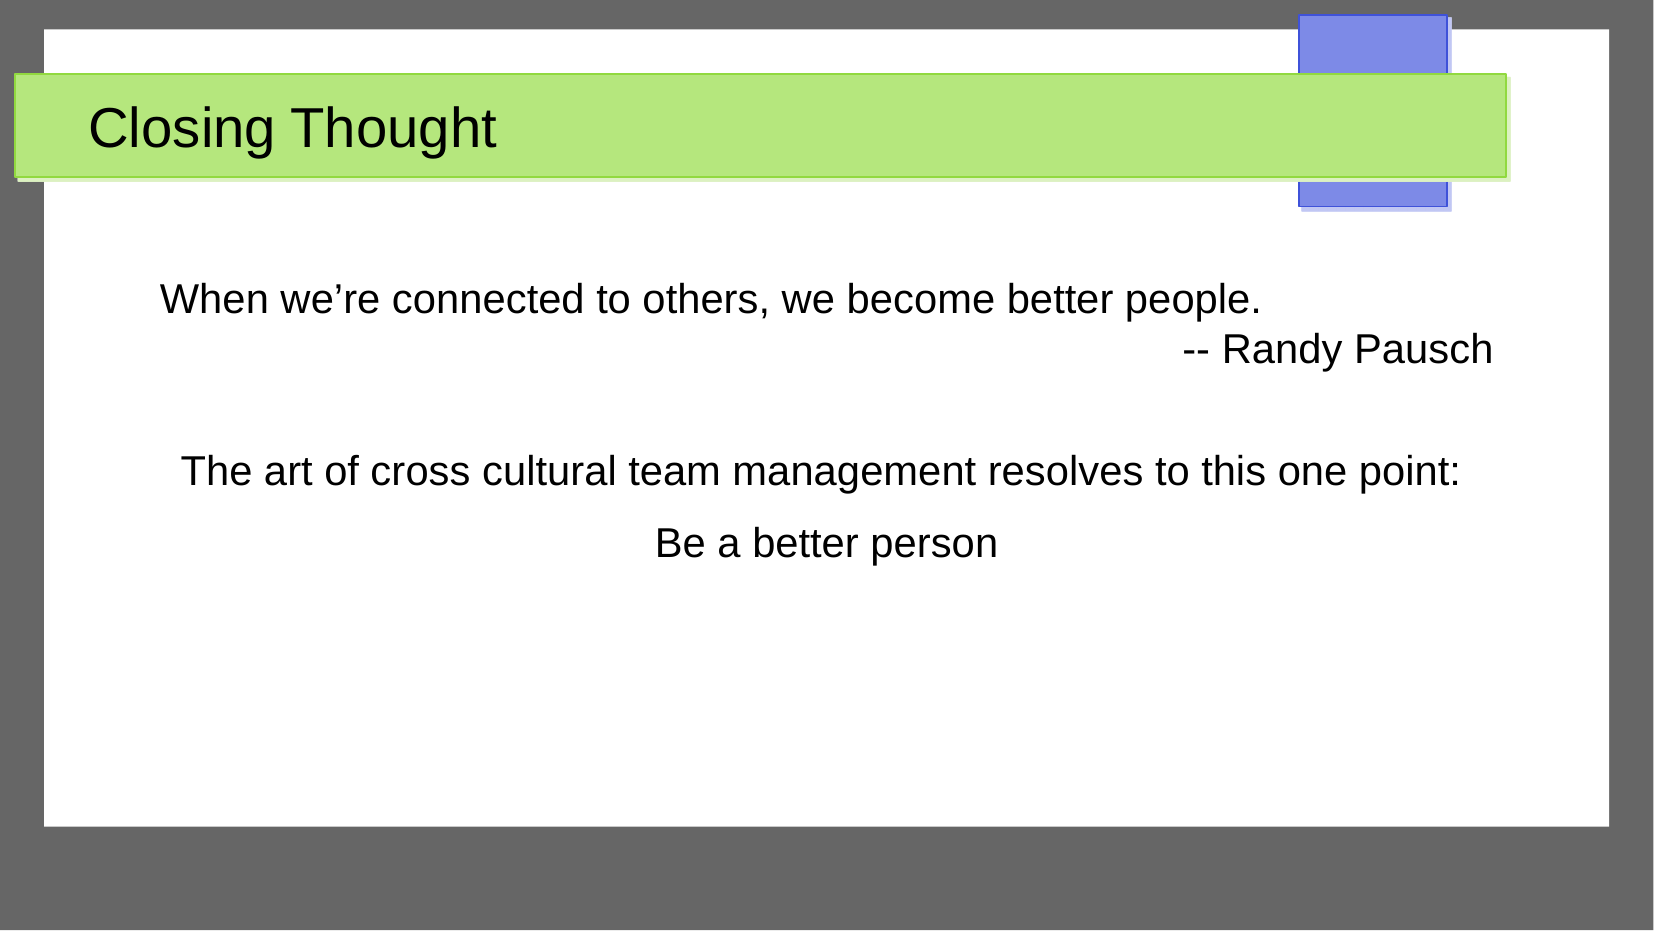

Closing Thought
When we’re connected to others, we become better people.
-- Randy Pausch
The art of cross cultural team management resolves to this one point:
Be a better person